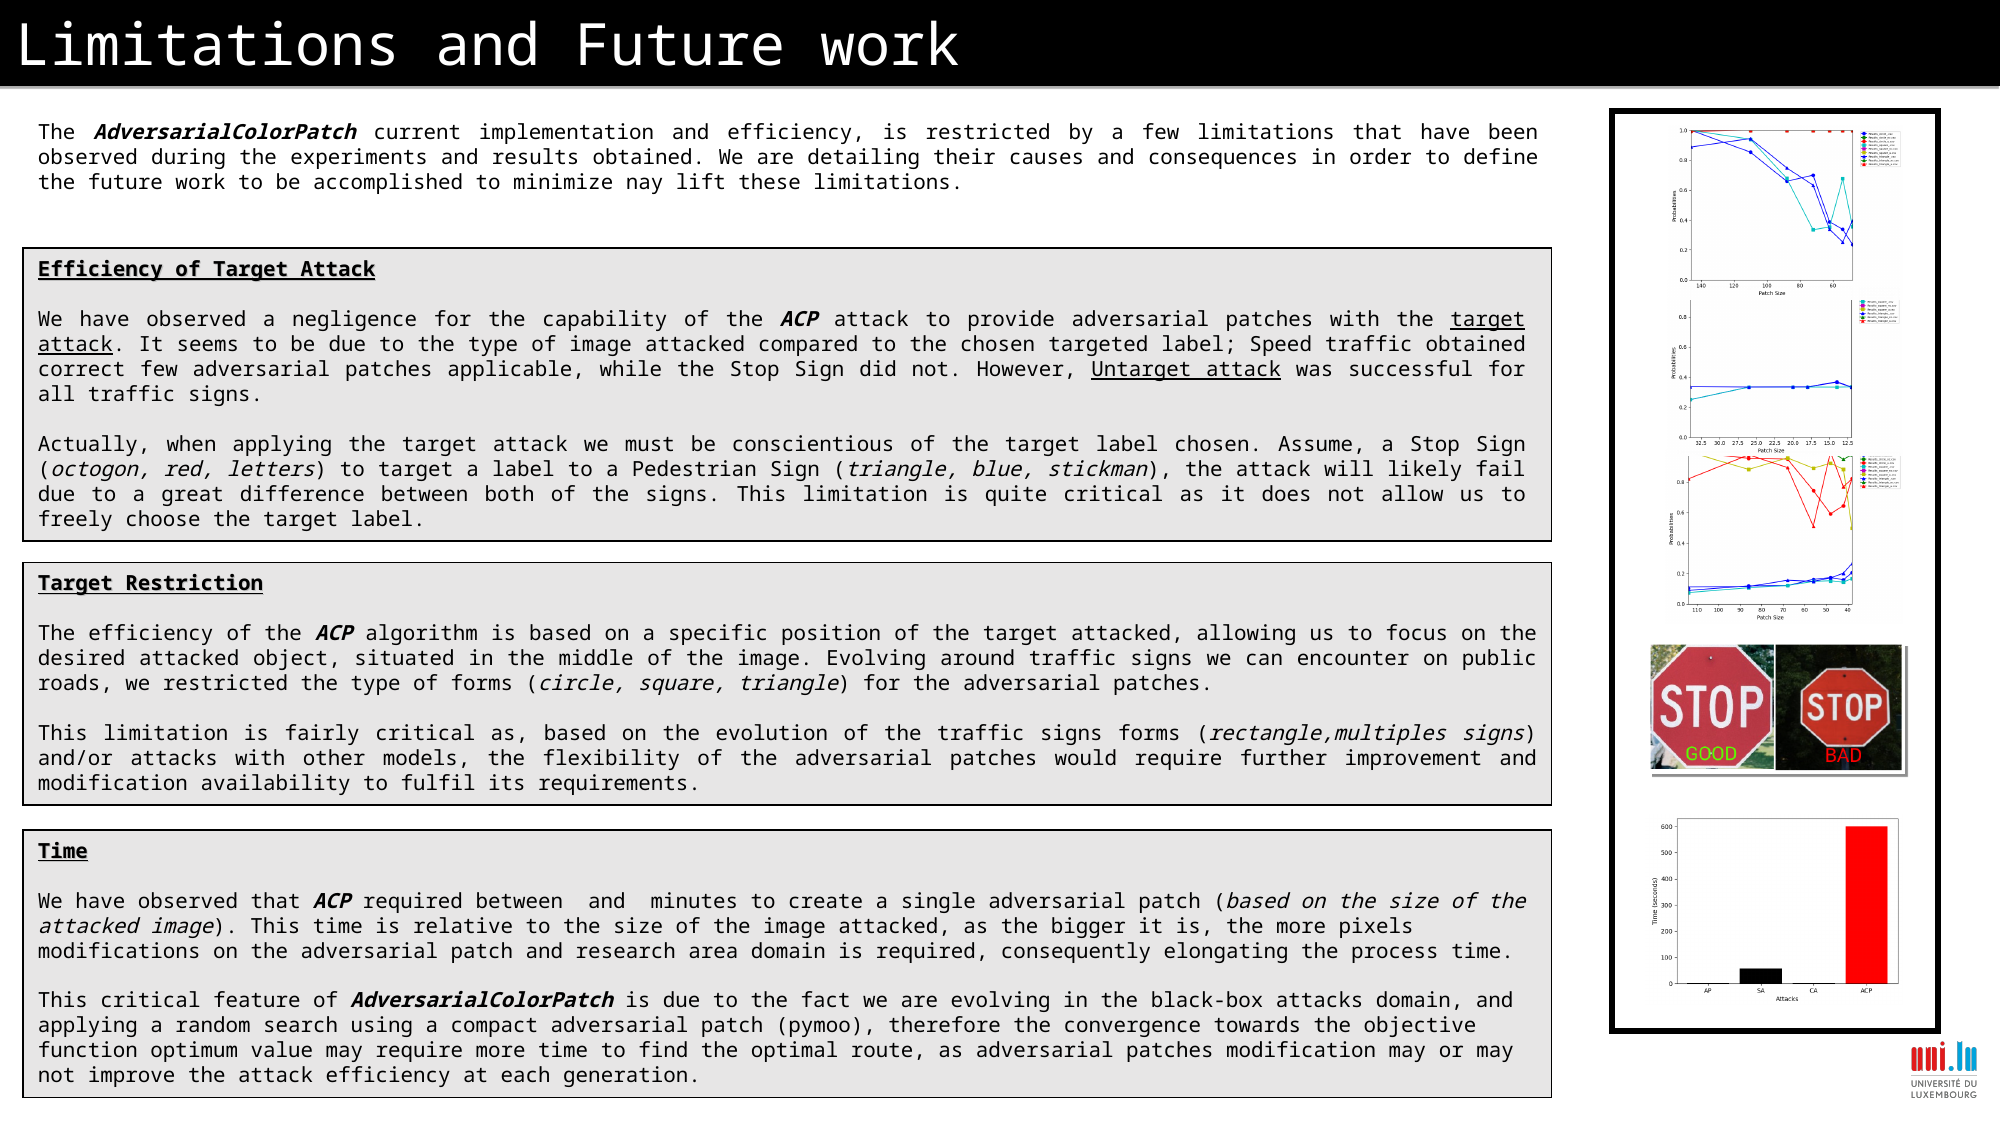

Limitations and Future work
The AdversarialColorPatch current implementation and efficiency, is restricted by a few limitations that have been observed during the experiments and results obtained. We are detailing their causes and consequences in order to define the future work to be accomplished to minimize nay lift these limitations.
Efficiency of Target Attack
We have observed a negligence for the capability of the ACP attack to provide adversarial patches with the target attack. It seems to be due to the type of image attacked compared to the chosen targeted label; Speed traffic obtained correct few adversarial patches applicable, while the Stop Sign did not. However, Untarget attack was successful for all traffic signs.
Actually, when applying the target attack we must be conscientious of the target label chosen. Assume, a Stop Sign (octogon, red, letters) to target a label to a Pedestrian Sign (triangle, blue, stickman), the attack will likely fail due to a great difference between both of the signs. This limitation is quite critical as it does not allow us to freely choose the target label.
Target Restriction
The efficiency of the ACP algorithm is based on a specific position of the target attacked, allowing us to focus on the desired attacked object, situated in the middle of the image. Evolving around traffic signs we can encounter on public roads, we restricted the type of forms (circle, square, triangle) for the adversarial patches.
This limitation is fairly critical as, based on the evolution of the traffic signs forms (rectangle,multiples signs) and/or attacks with other models, the flexibility of the adversarial patches would require further improvement and modification availability to fulfil its requirements.
Time
We have observed that ACP required between and minutes to create a single adversarial patch (based on the size of the attacked image). This time is relative to the size of the image attacked, as the bigger it is, the more pixels modifications on the adversarial patch and research area domain is required, consequently elongating the process time.
This critical feature of AdversarialColorPatch is due to the fact we are evolving in the black-box attacks domain, and applying a random search using a compact adversarial patch (pymoo), therefore the convergence towards the objective function optimum value may require more time to find the optimal route, as adversarial patches modification may or may not improve the attack efficiency at each generation.